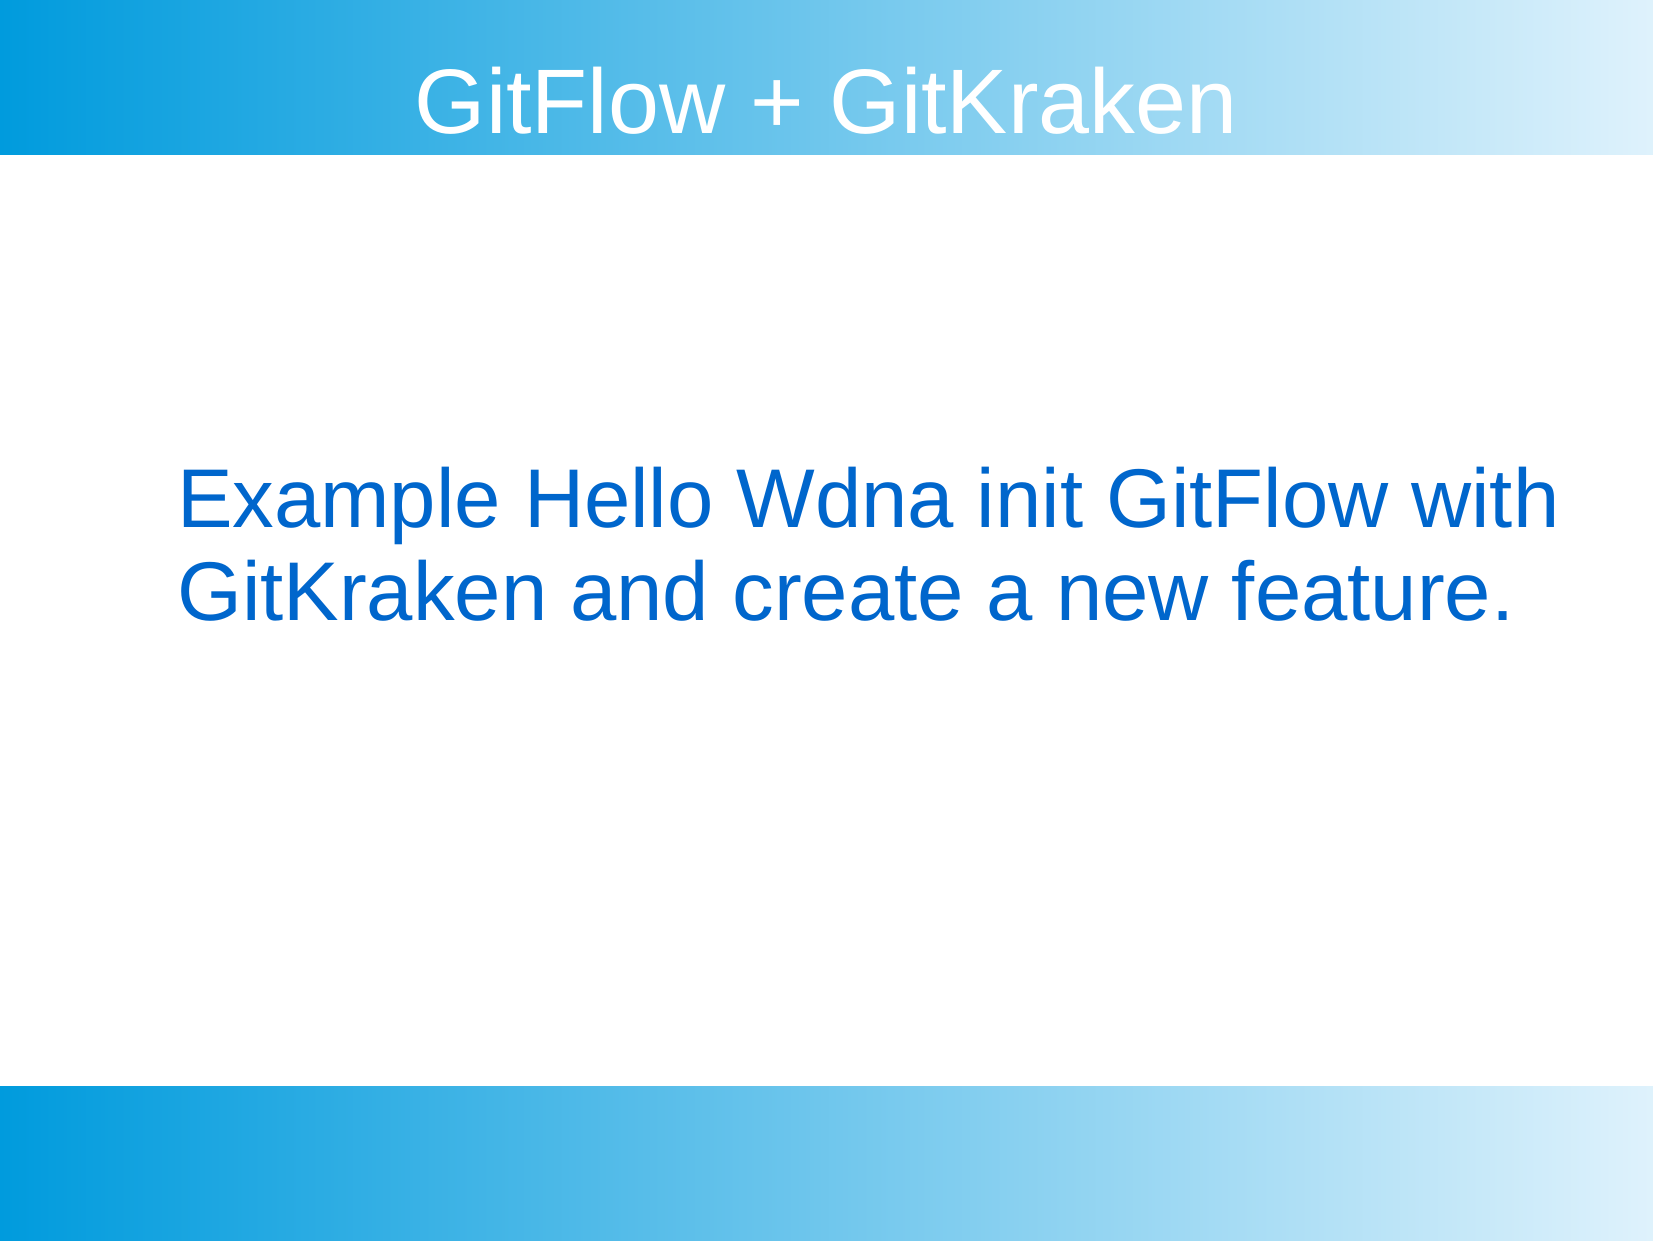

# GitFlow + GitKraken
Example Hello Wdna init GitFlow with GitKraken and create a new feature.